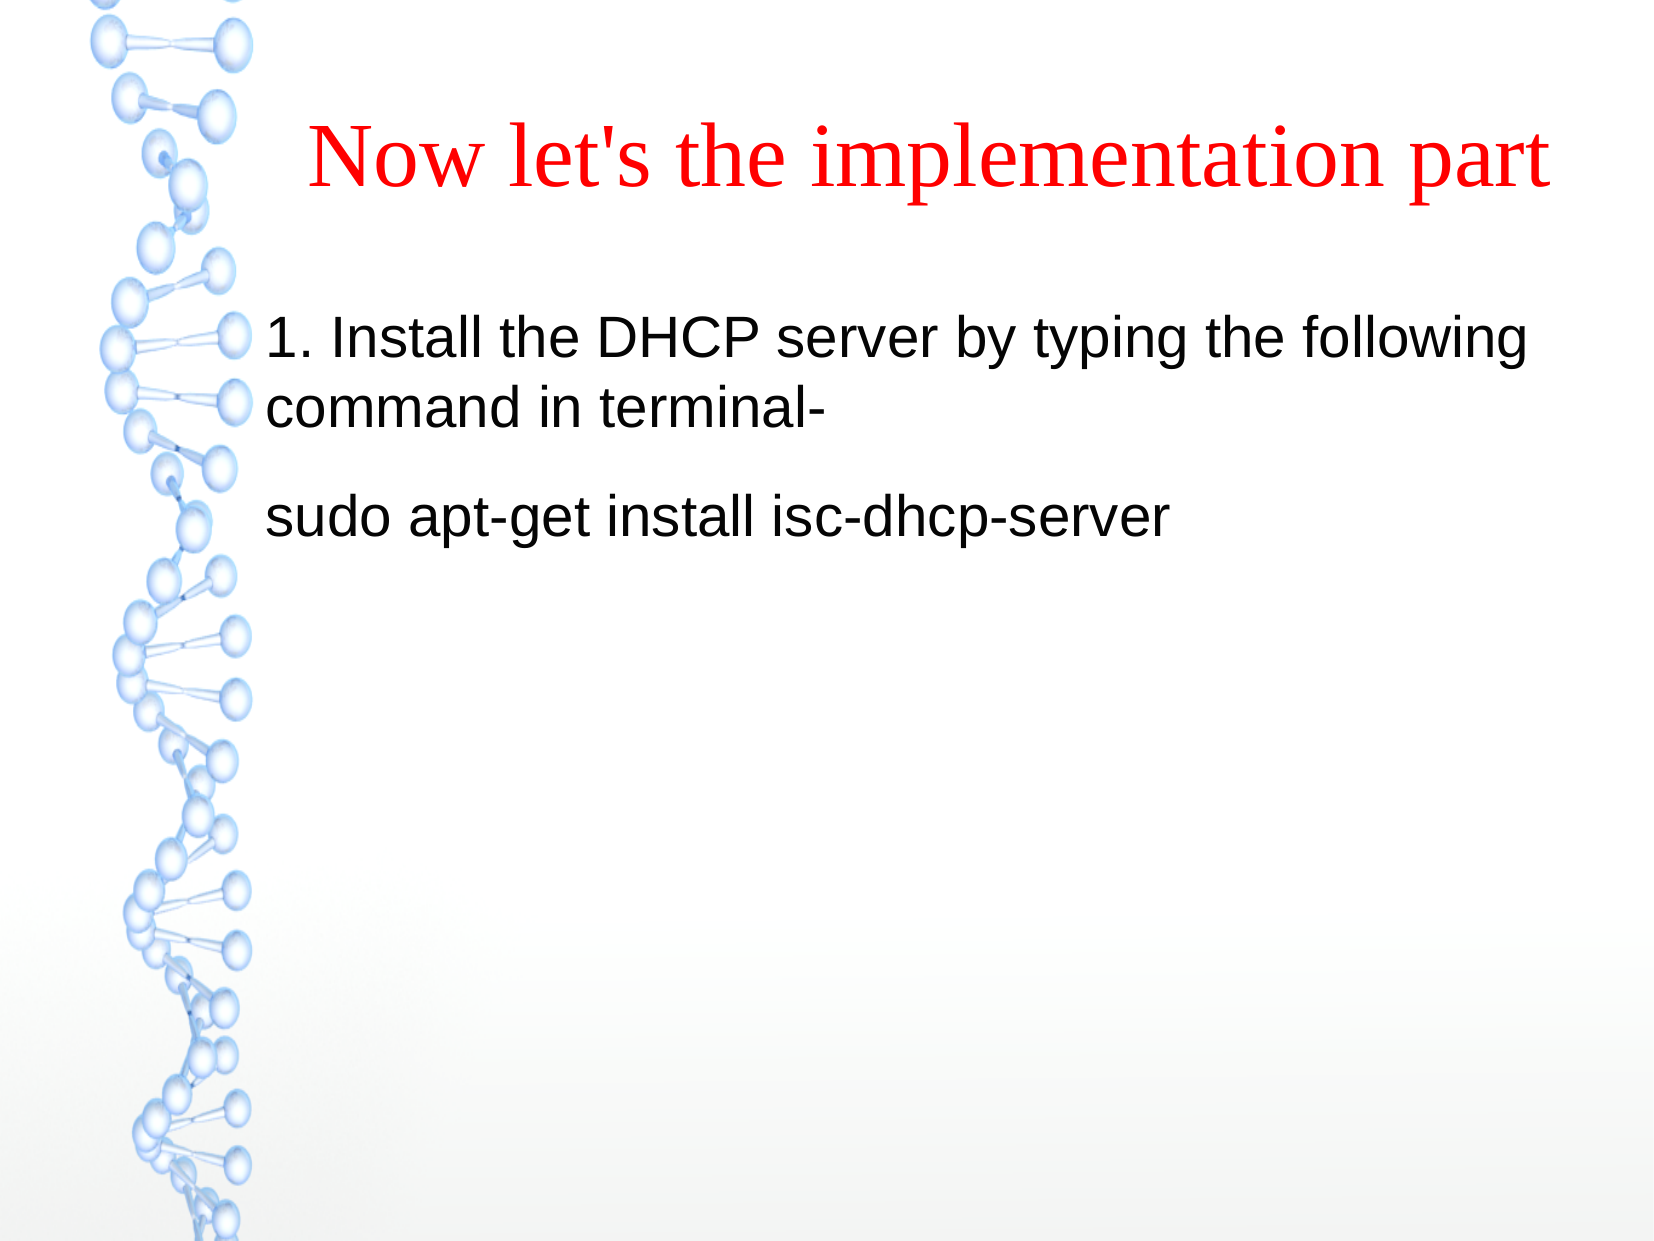

# Now let's the implementation part
1. Install the DHCP server by typing the following command in terminal-
sudo apt-get install isc-dhcp-server